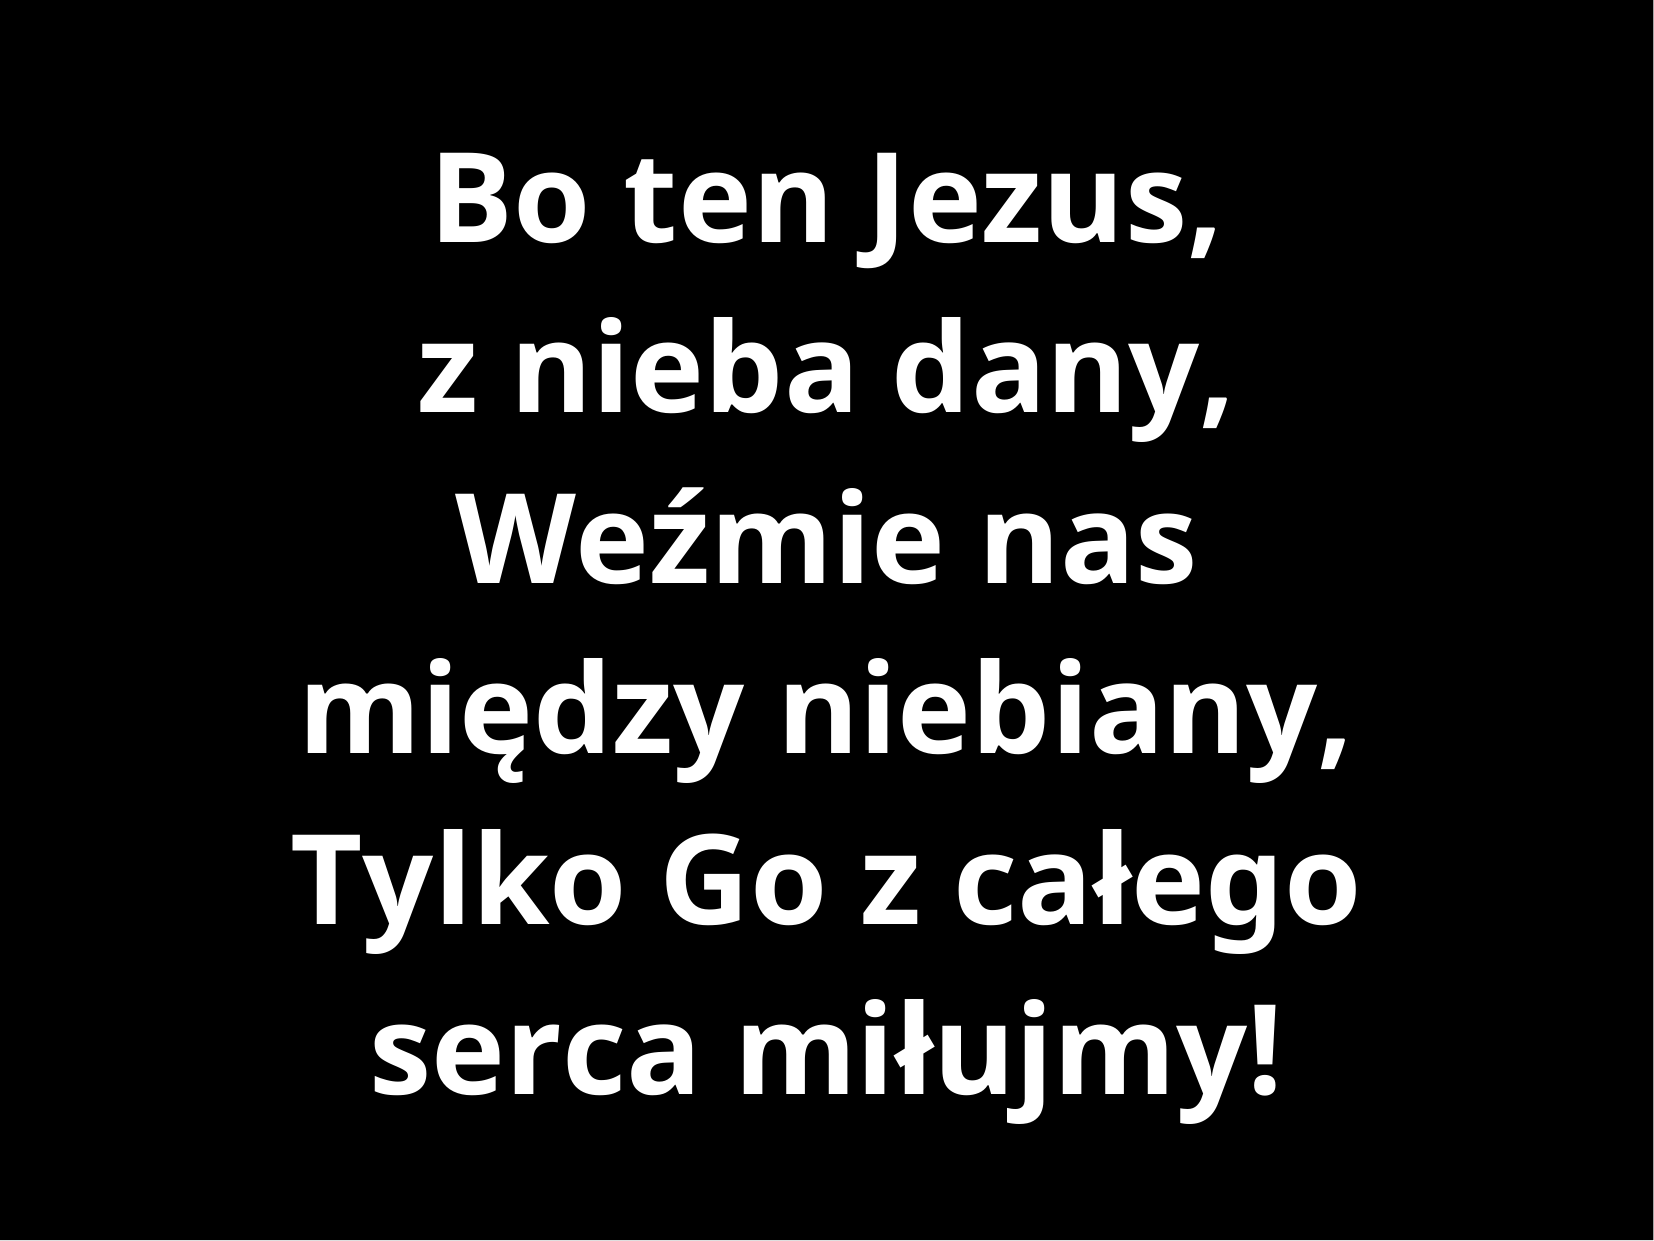

# Bo ten Jezus, z nieba dany, Weźmie nas między niebiany, Tylko Go z całego serca miłujmy!